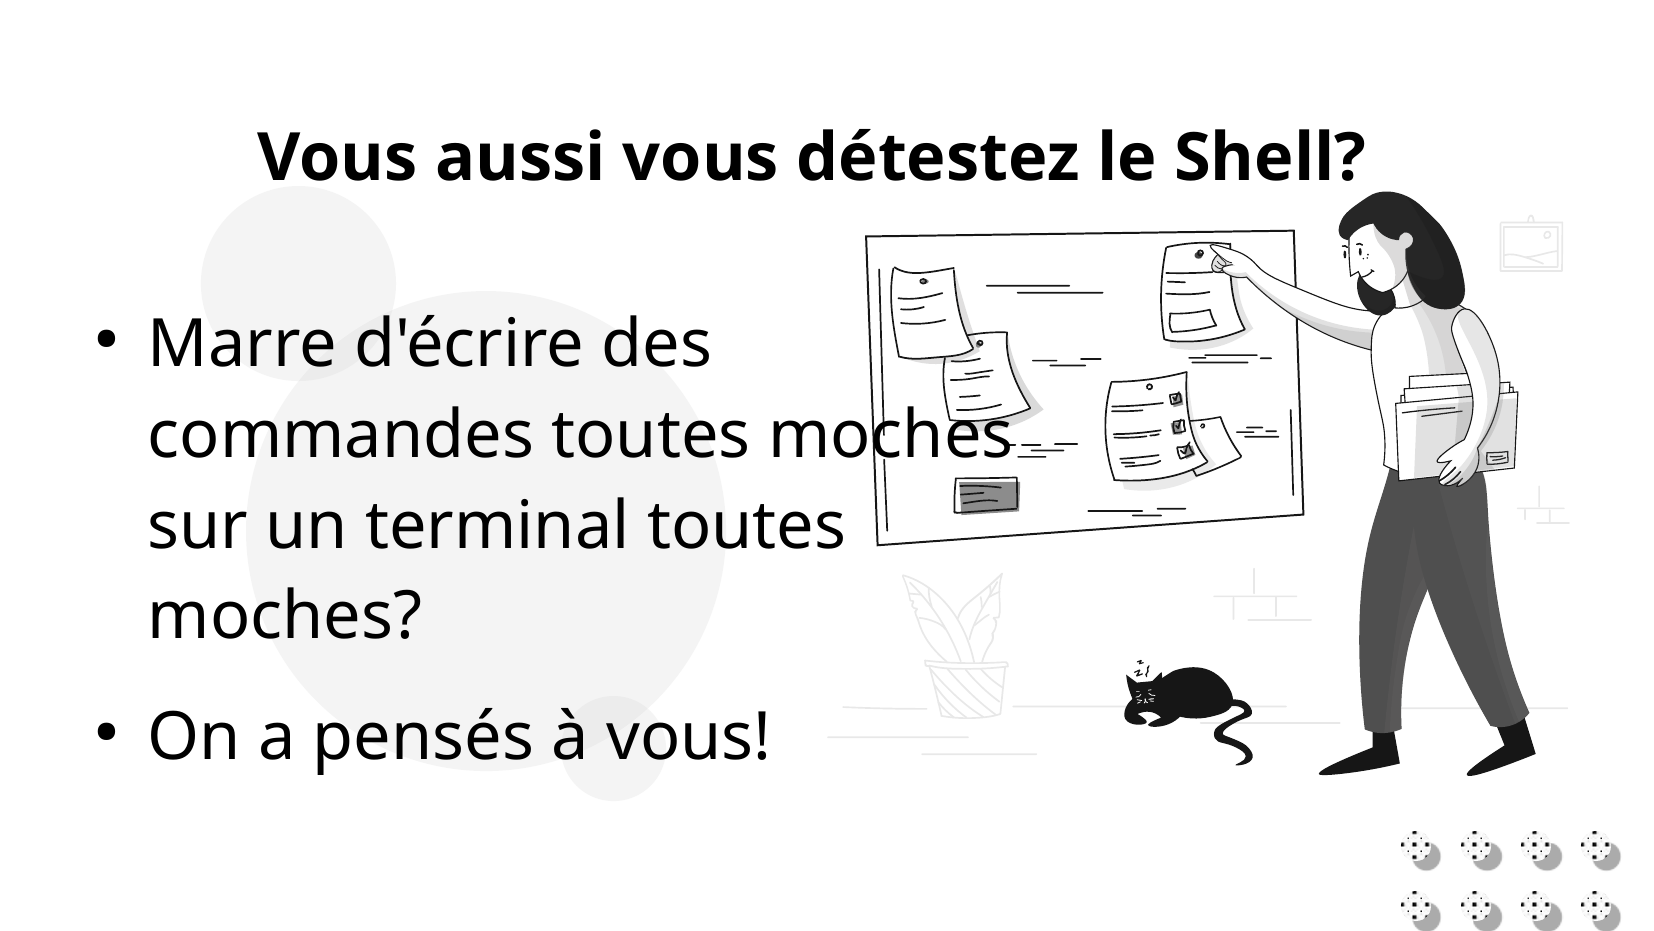

# Vous aussi vous détestez le Shell?
Marre d'écrire des commandes toutes moches sur un terminal toutes moches?
On a pensés à vous!